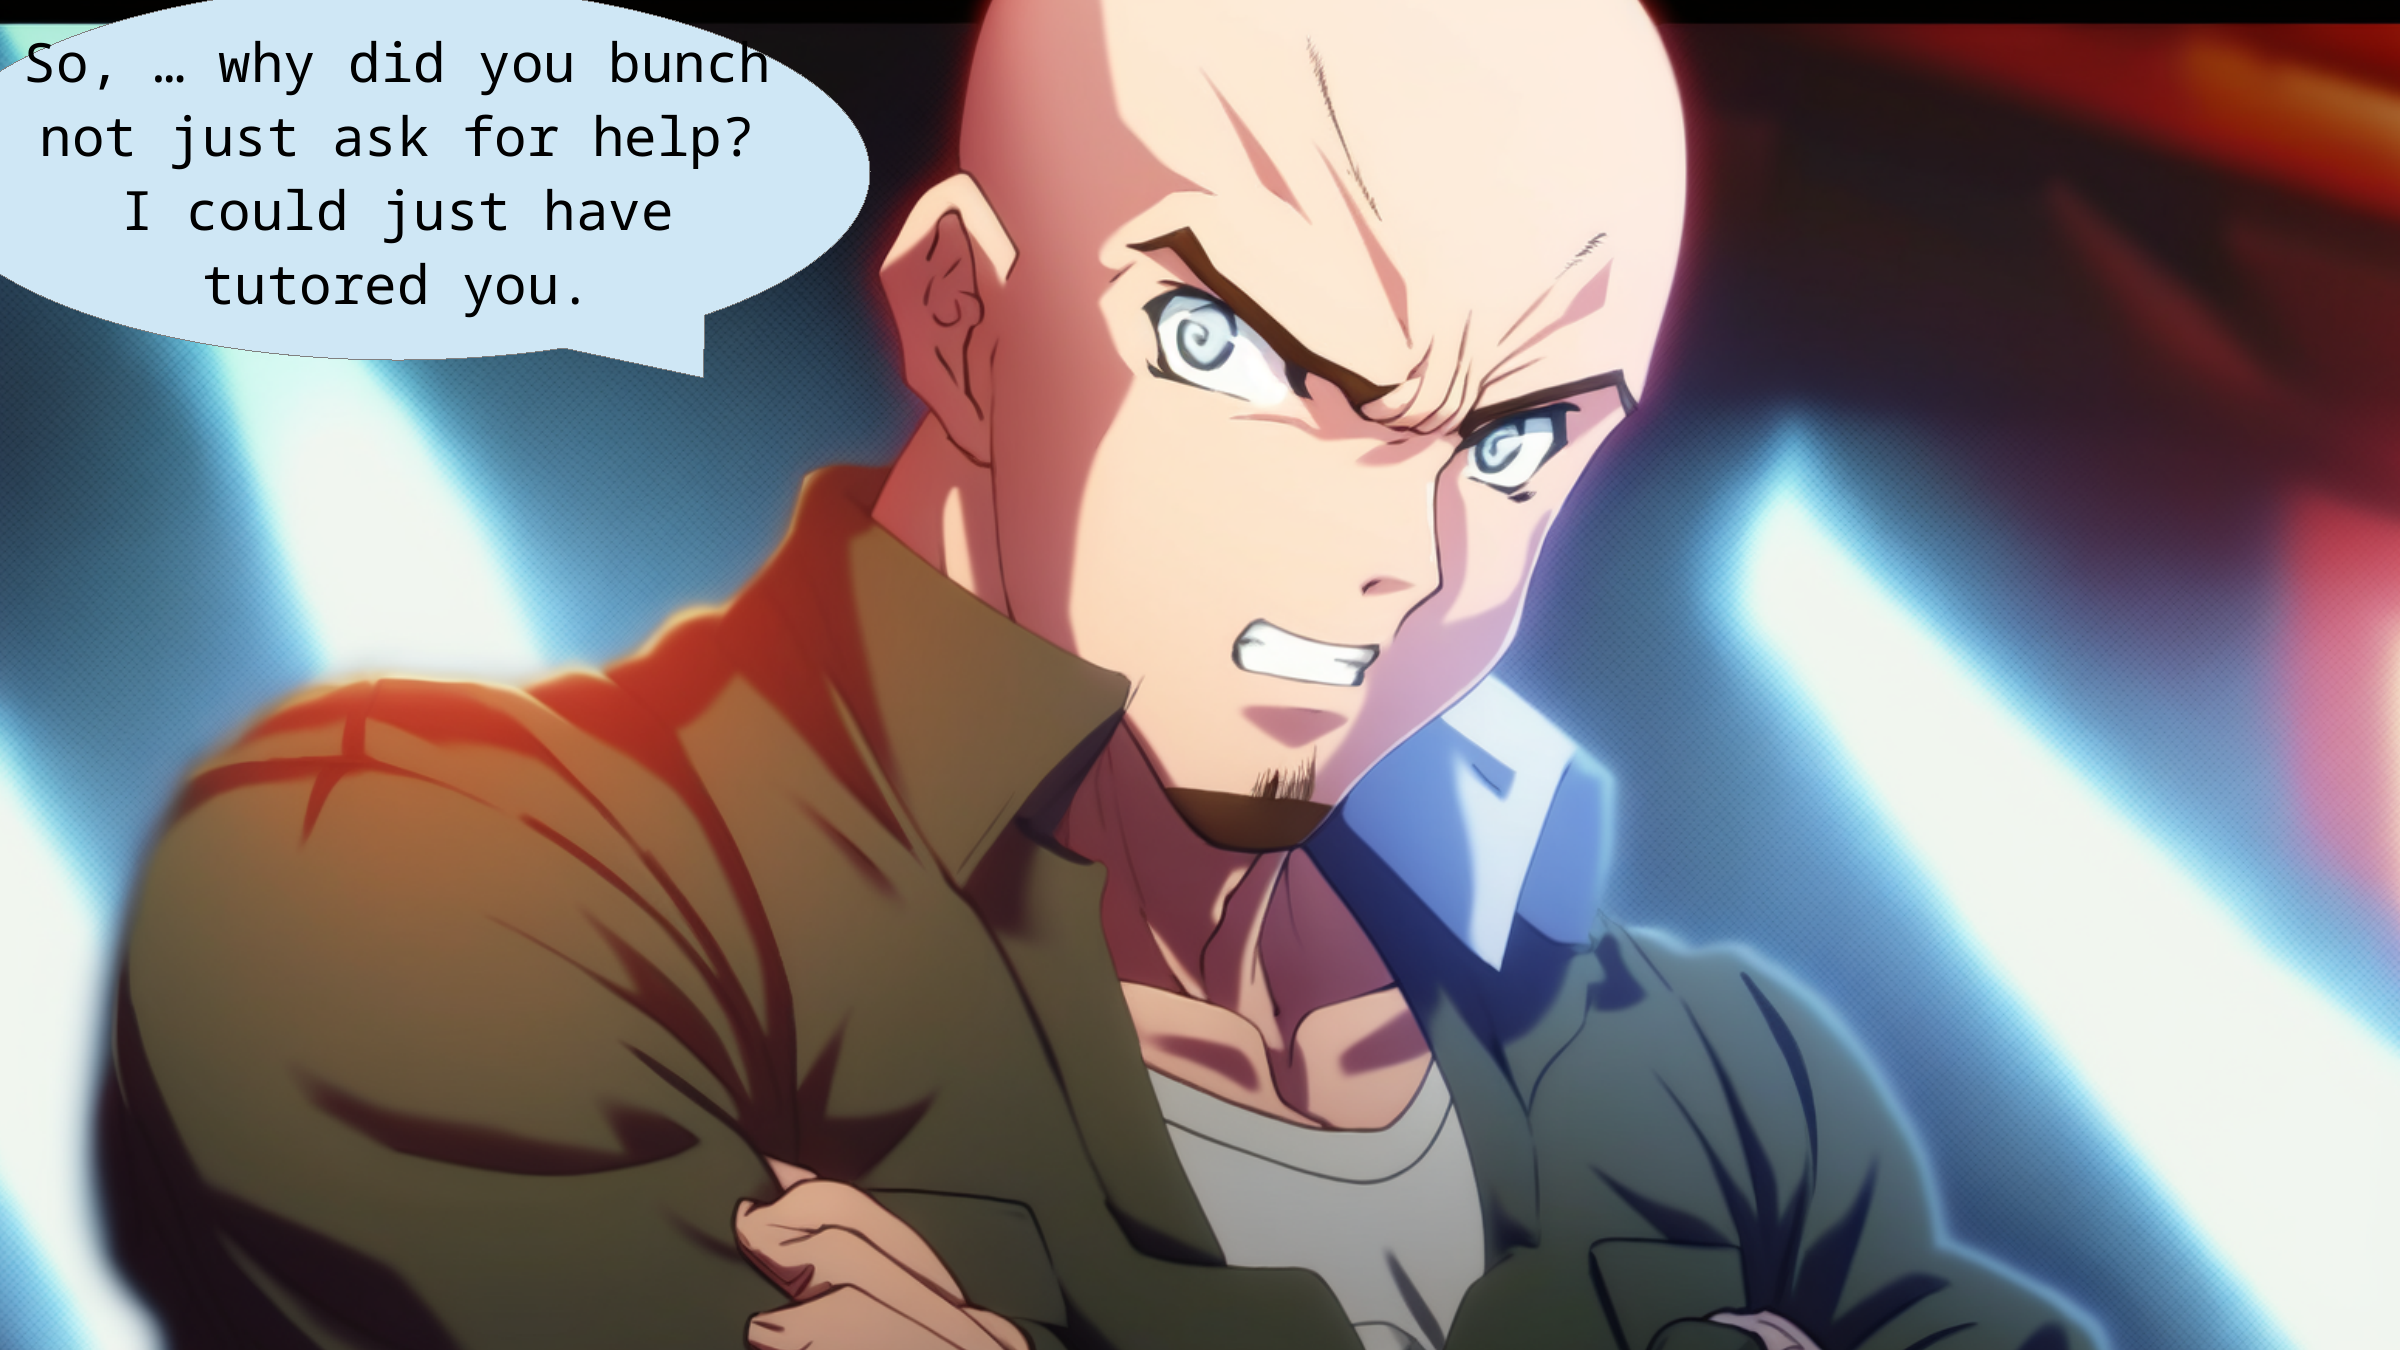

So, … why did you bunch
not just ask for help?
I could just have
tutored you.